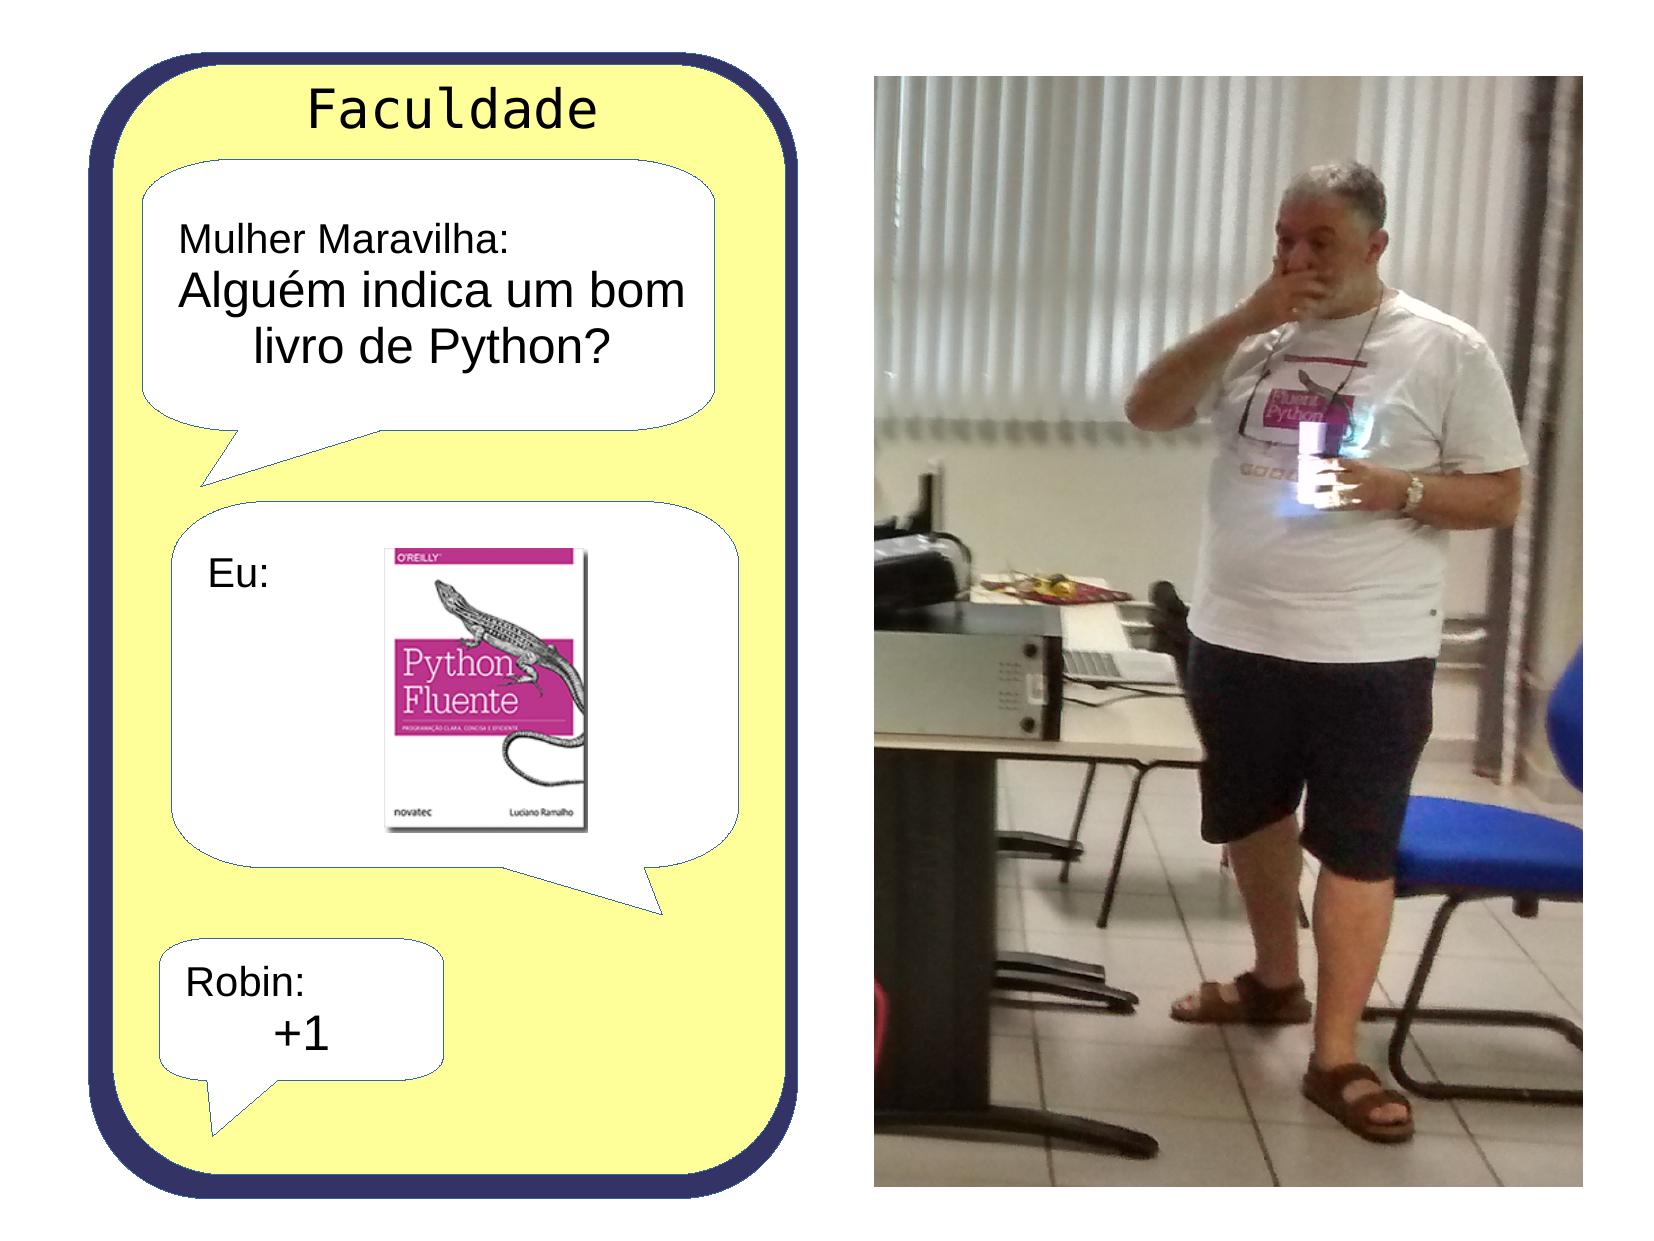

Faculdade
Mulher Maravilha:
Alguém indica um bom
livro de Python?
Eu:
Robin:
+1